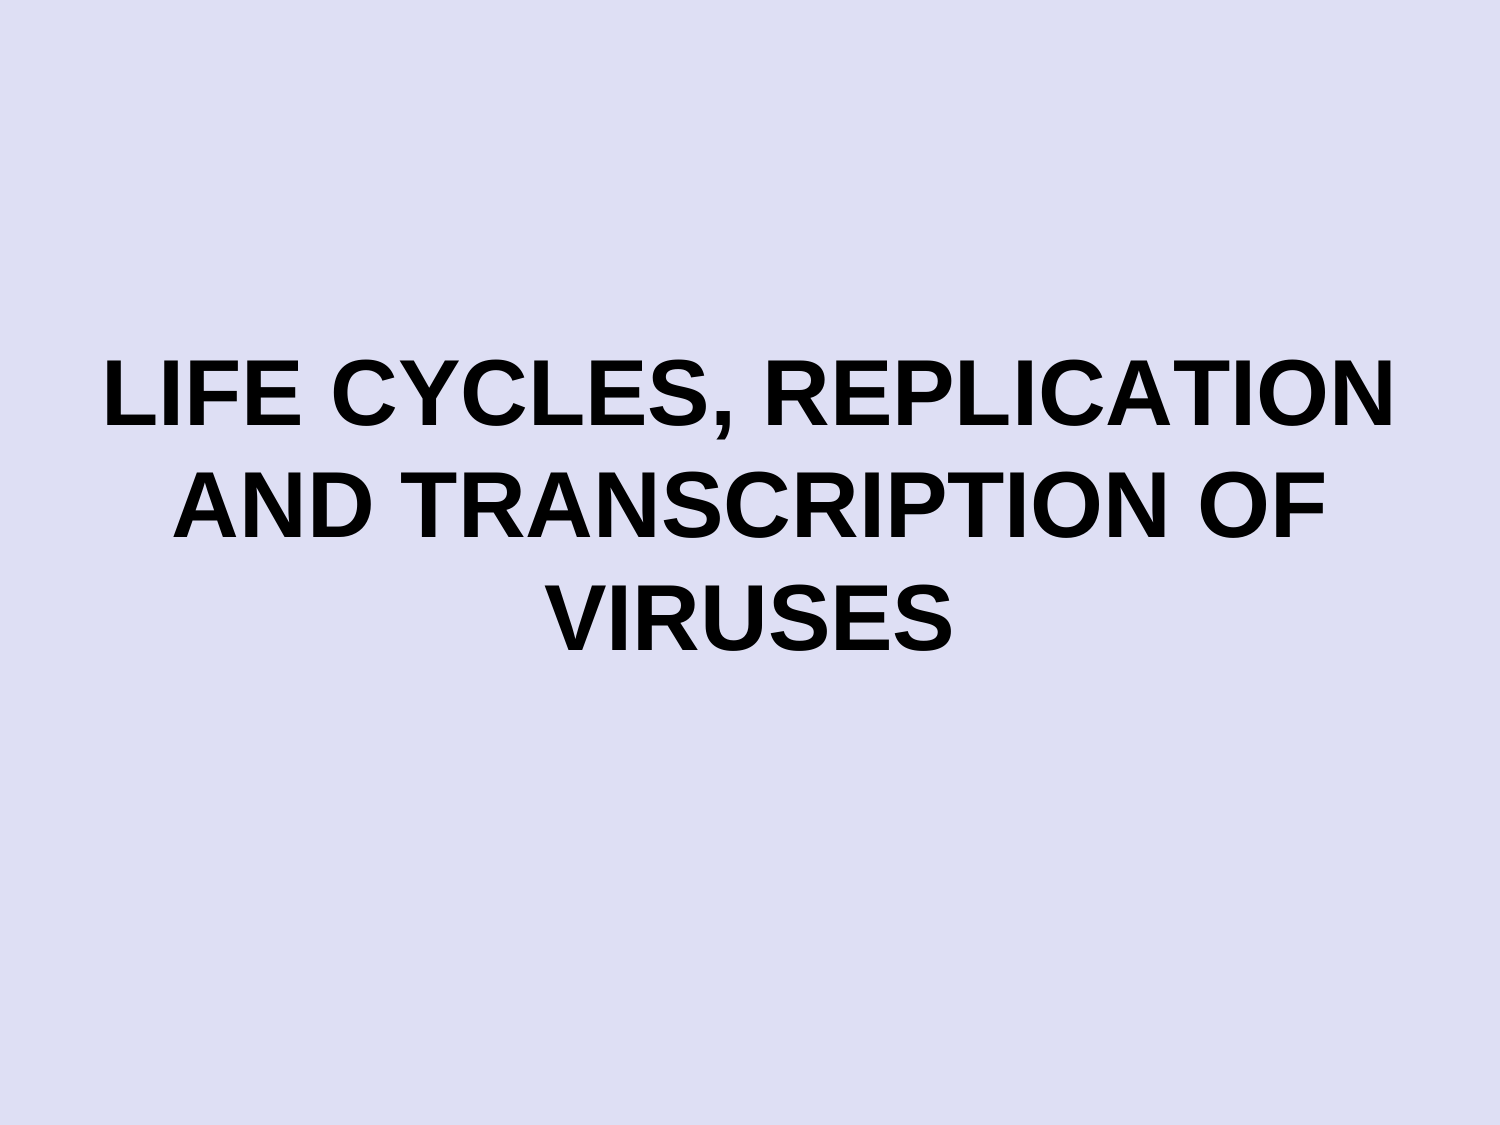

# LIFE CYCLES, REPLICATION AND TRANSCRIPTION OF VIRUSES